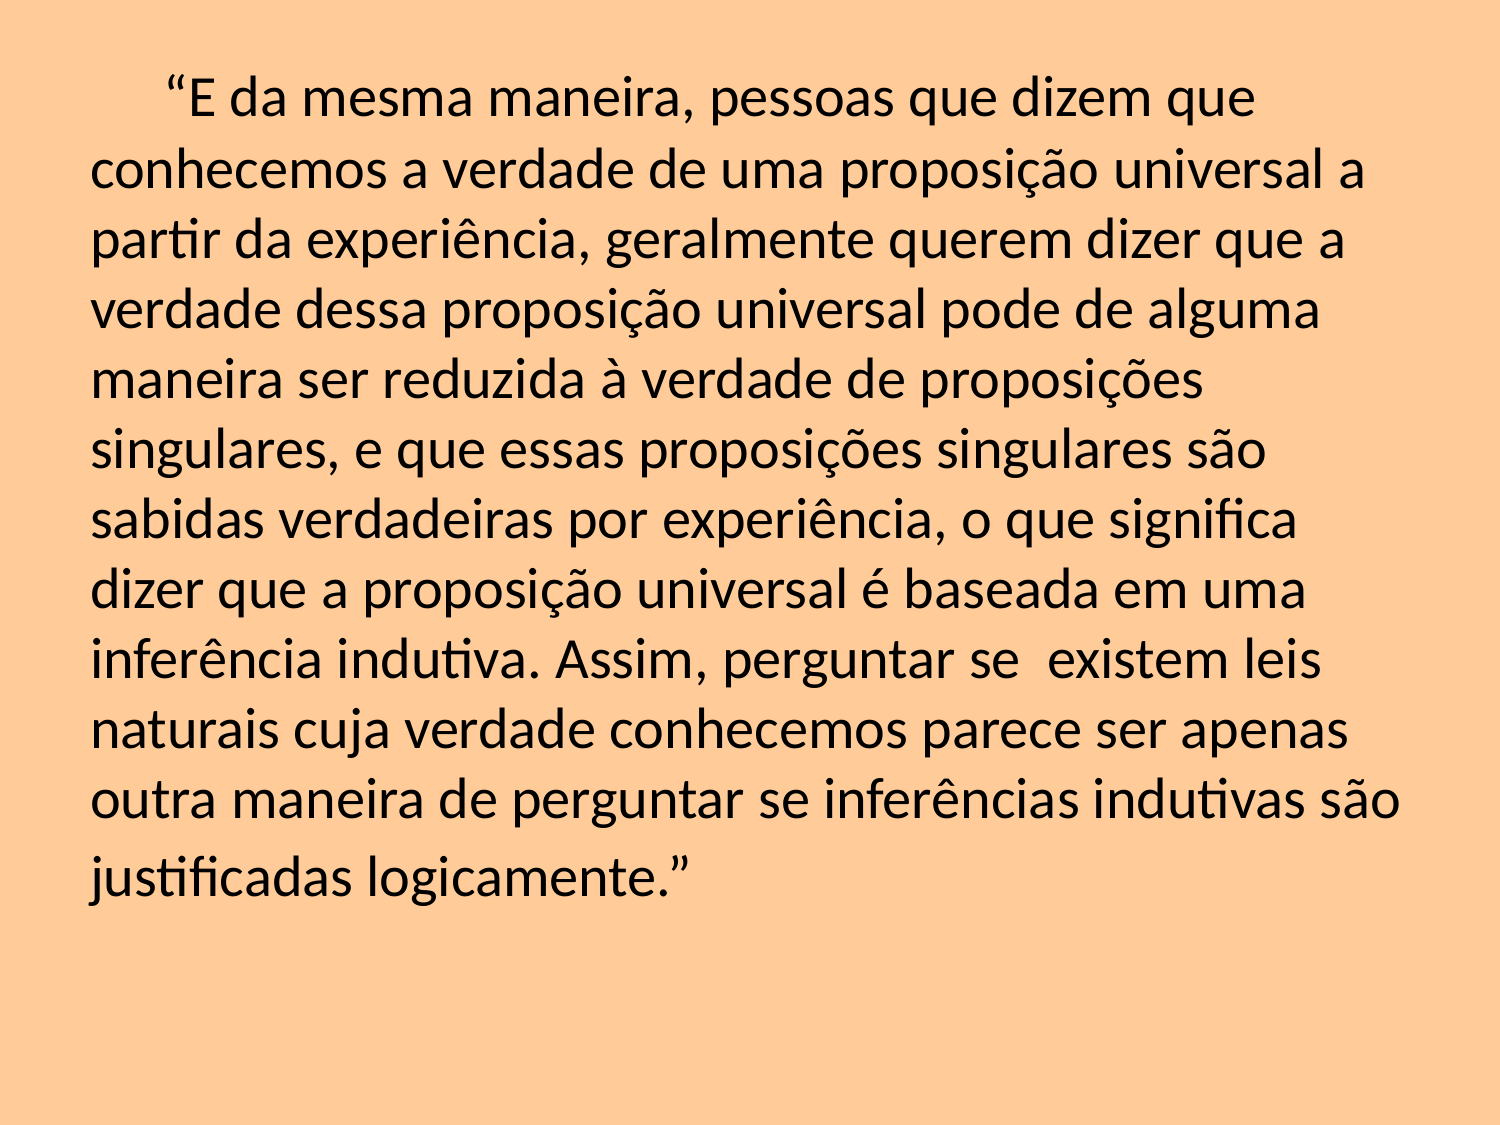

“E da mesma maneira, pessoas que dizem que conhecemos a verdade de uma proposição universal a partir da experiência, geralmente querem dizer que a verdade dessa proposição universal pode de alguma maneira ser reduzida à verdade de proposições singulares, e que essas proposições singulares são sabidas verdadeiras por experiência, o que significa dizer que a proposição universal é baseada em uma inferência indutiva. Assim, perguntar se existem leis naturais cuja verdade conhecemos parece ser apenas outra maneira de perguntar se inferências indutivas são justificadas logicamente.”
#